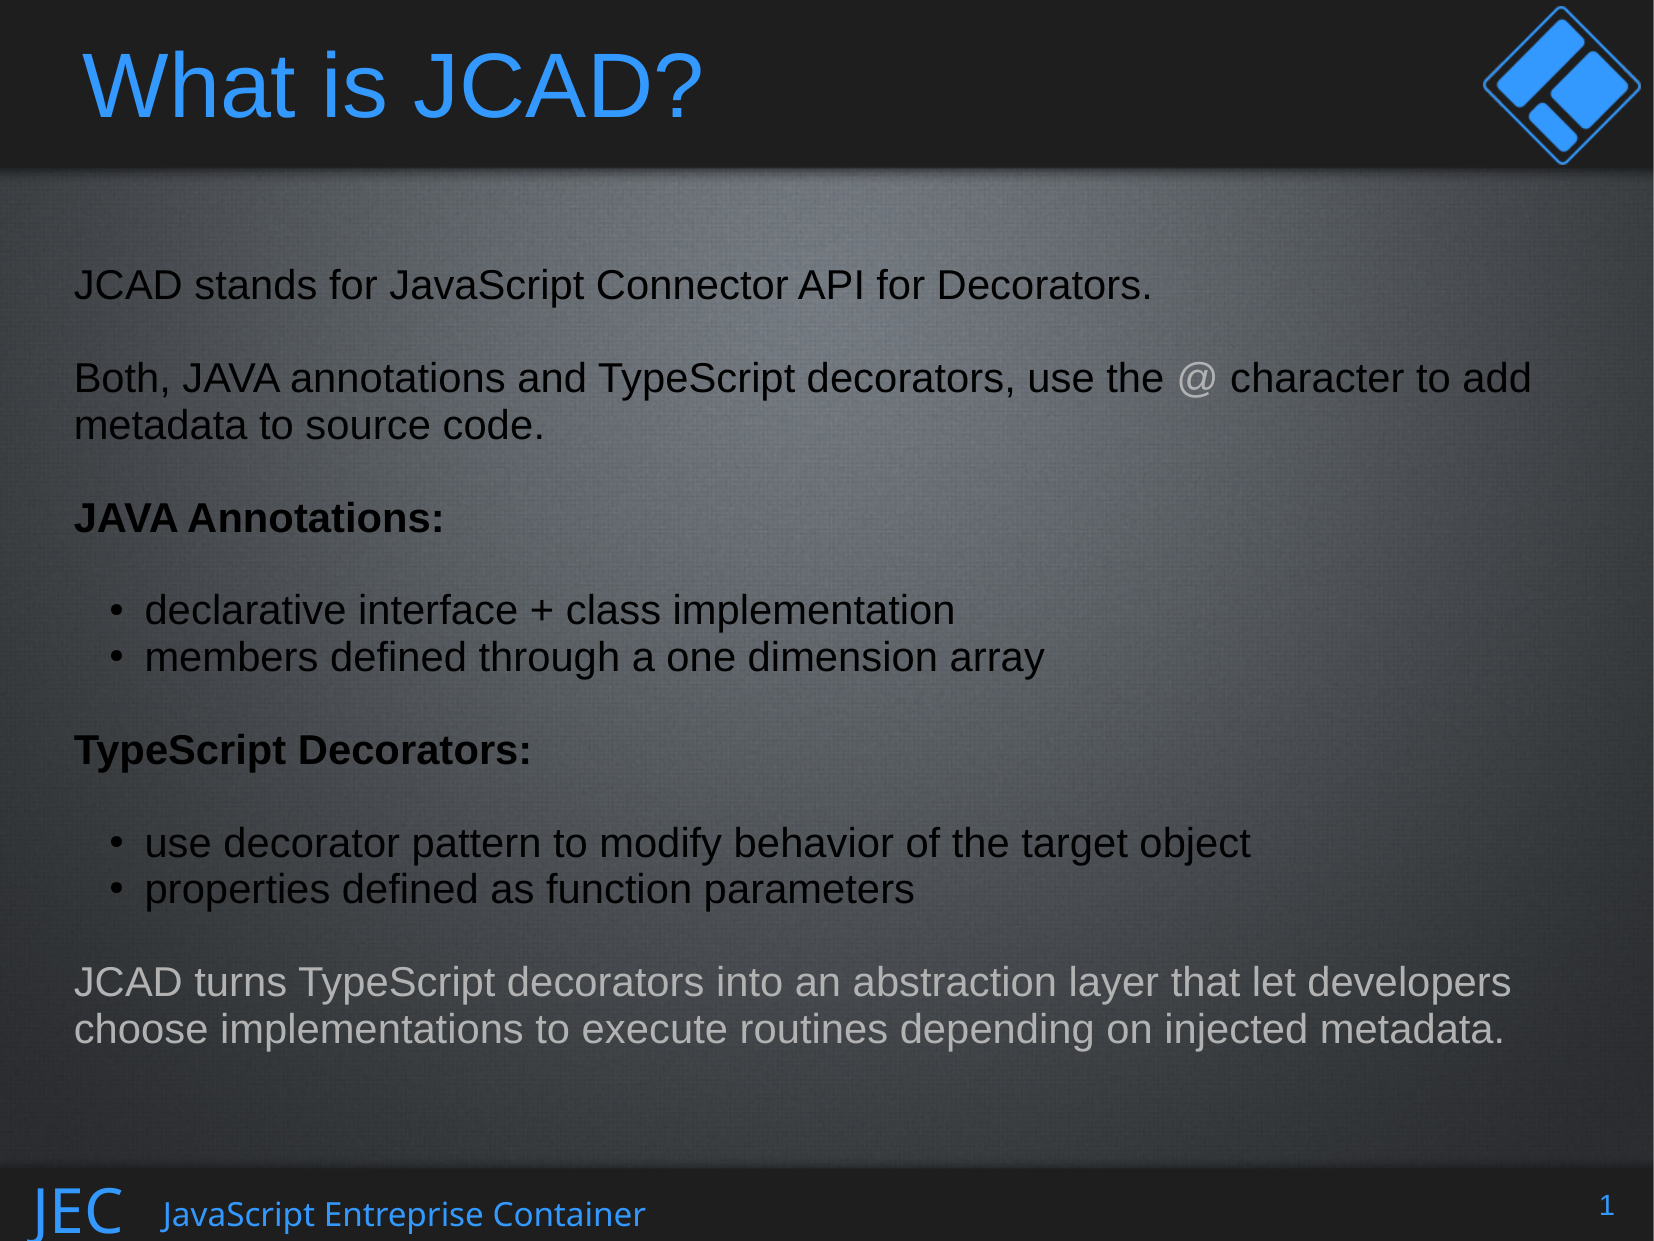

# What is JCAD?
JCAD stands for JavaScript Connector API for Decorators.
Both, JAVA annotations and TypeScript decorators, use the @ character to add metadata to source code.
JAVA Annotations:
declarative interface + class implementation
members defined through a one dimension array
TypeScript Decorators:
use decorator pattern to modify behavior of the target object
properties defined as function parameters
JCAD turns TypeScript decorators into an abstraction layer that let developers choose implementations to execute routines depending on injected metadata.
JEC
1
JavaScript Entreprise Container